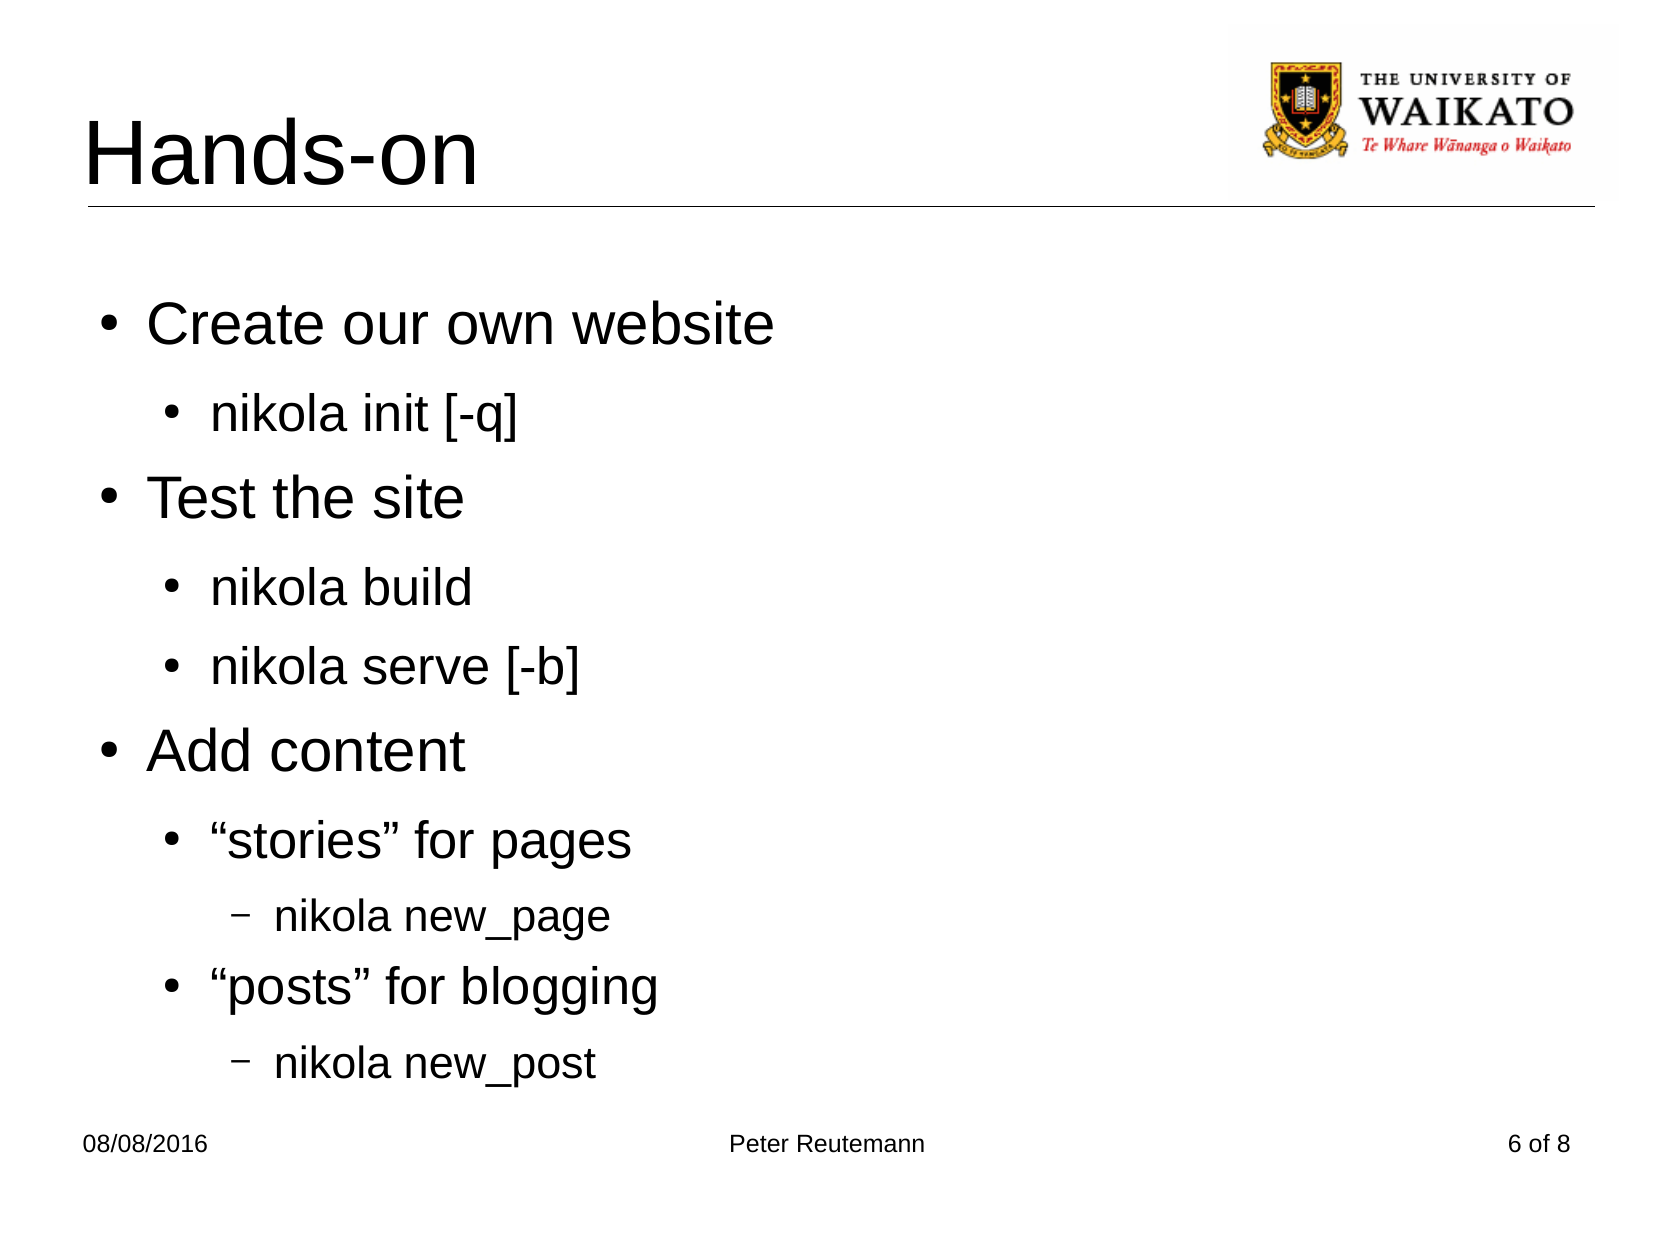

# Hands-on
Create our own website
nikola init [-q]
Test the site
nikola build
nikola serve [-b]
Add content
“stories” for pages
nikola new_page
“posts” for blogging
nikola new_post
08/08/2016
Peter Reutemann
6